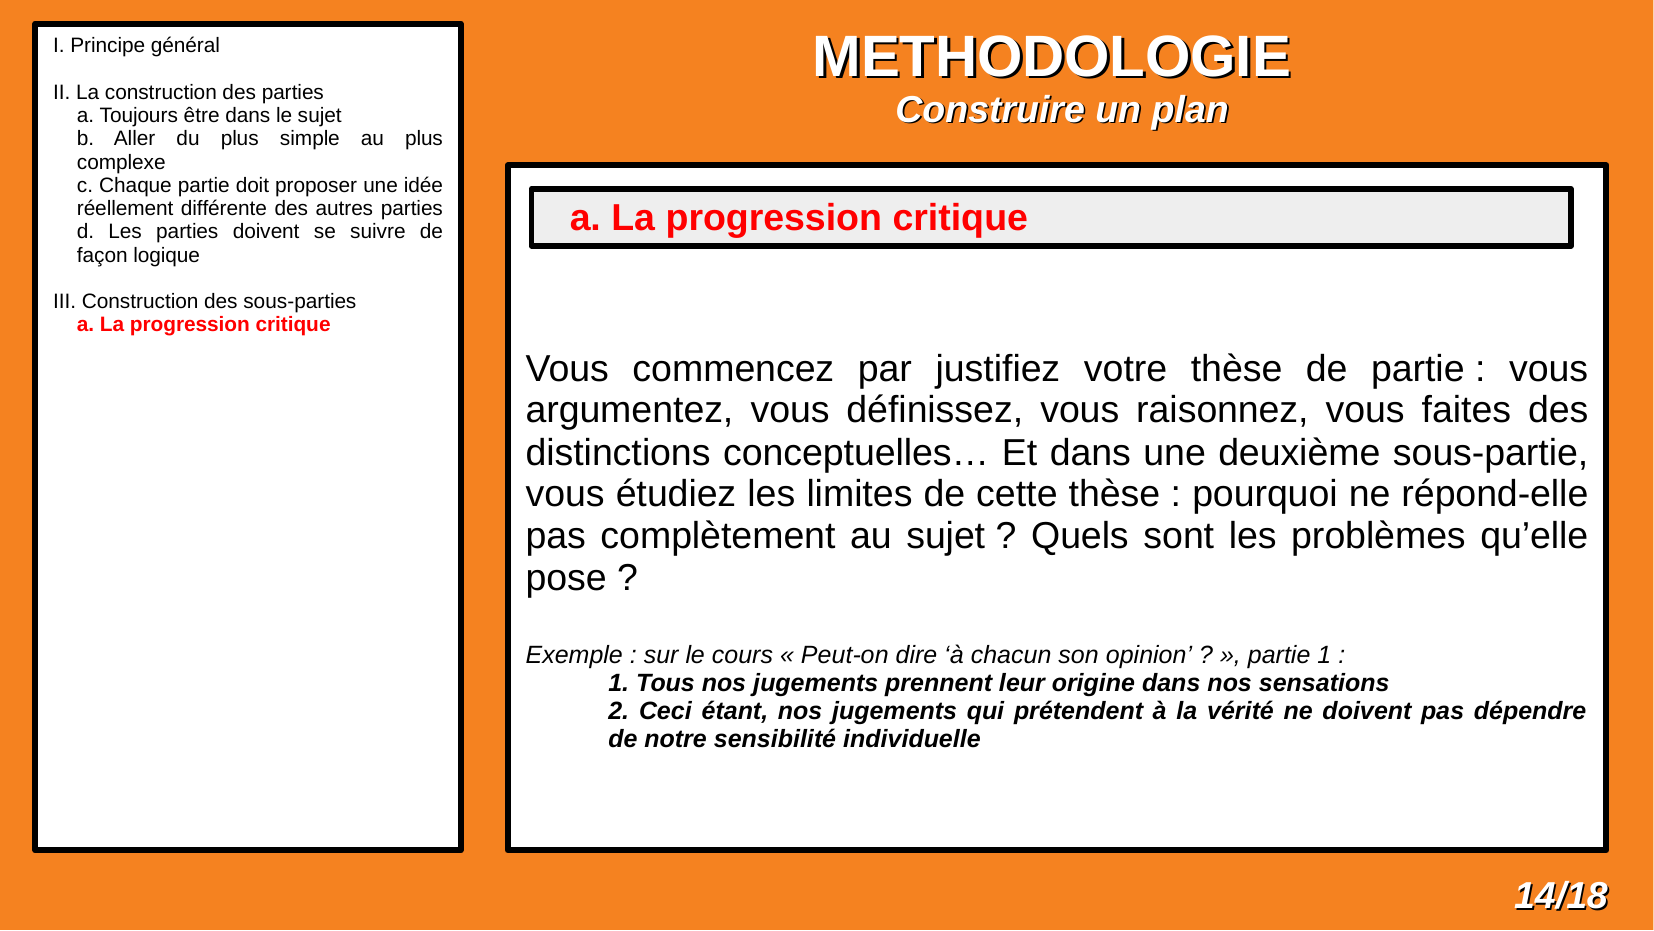

METHODOLOGIE
 Construire un plan
I. Principe général
II. La construction des parties
a. Toujours être dans le sujet
b. Aller du plus simple au plus complexe
c. Chaque partie doit proposer une idée réellement différente des autres parties
d. Les parties doivent se suivre de façon logique
III. Construction des sous-parties
a. La progression critique
Vous commencez par justifiez votre thèse de partie : vous argumentez, vous définissez, vous raisonnez, vous faites des distinctions conceptuelles… Et dans une deuxième sous-partie, vous étudiez les limites de cette thèse : pourquoi ne répond-elle pas complètement au sujet ? Quels sont les problèmes qu’elle pose ?
Exemple : sur le cours « Peut-on dire ‘à chacun son opinion’ ? », partie 1 :
1. Tous nos jugements prennent leur origine dans nos sensations
2. Ceci étant, nos jugements qui prétendent à la vérité ne doivent pas dépendre de notre sensibilité individuelle
a. La progression critique